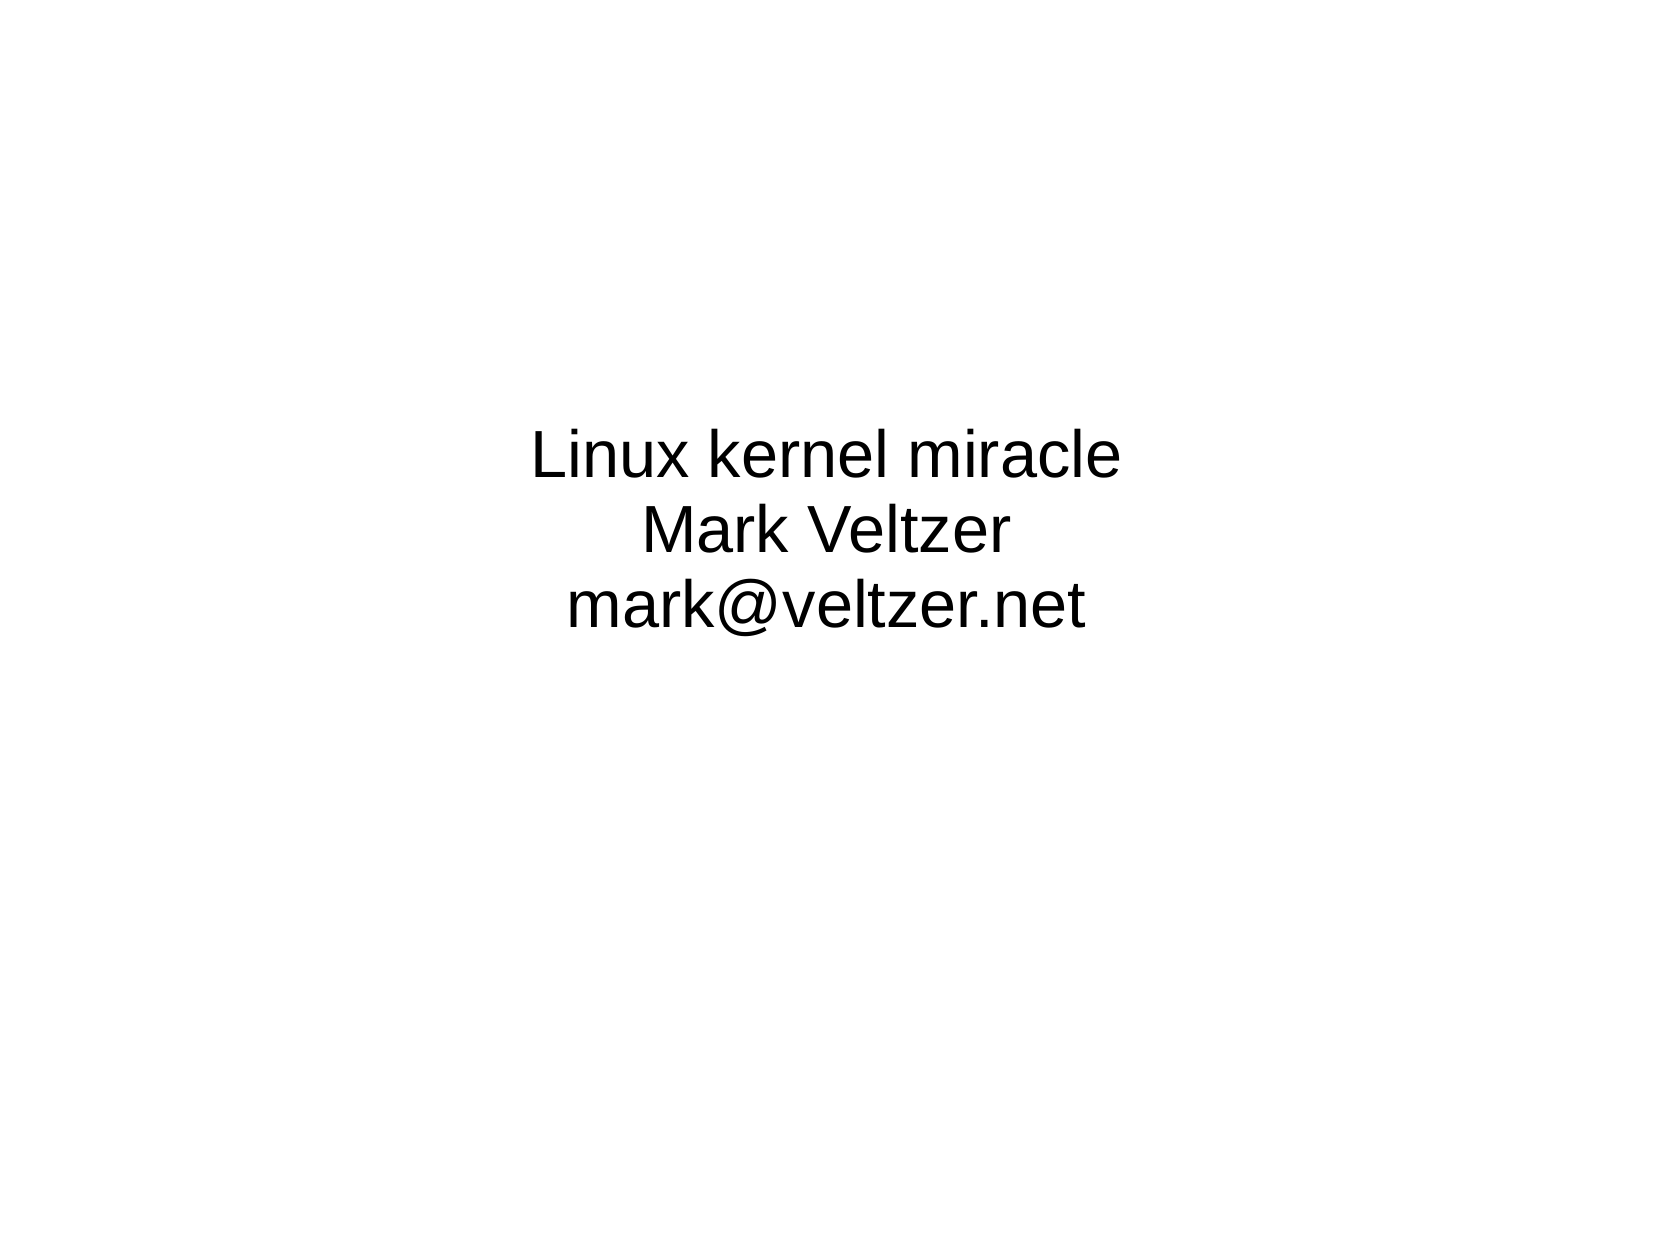

# Linux kernel miracle
Mark Veltzer
mark@veltzer.net